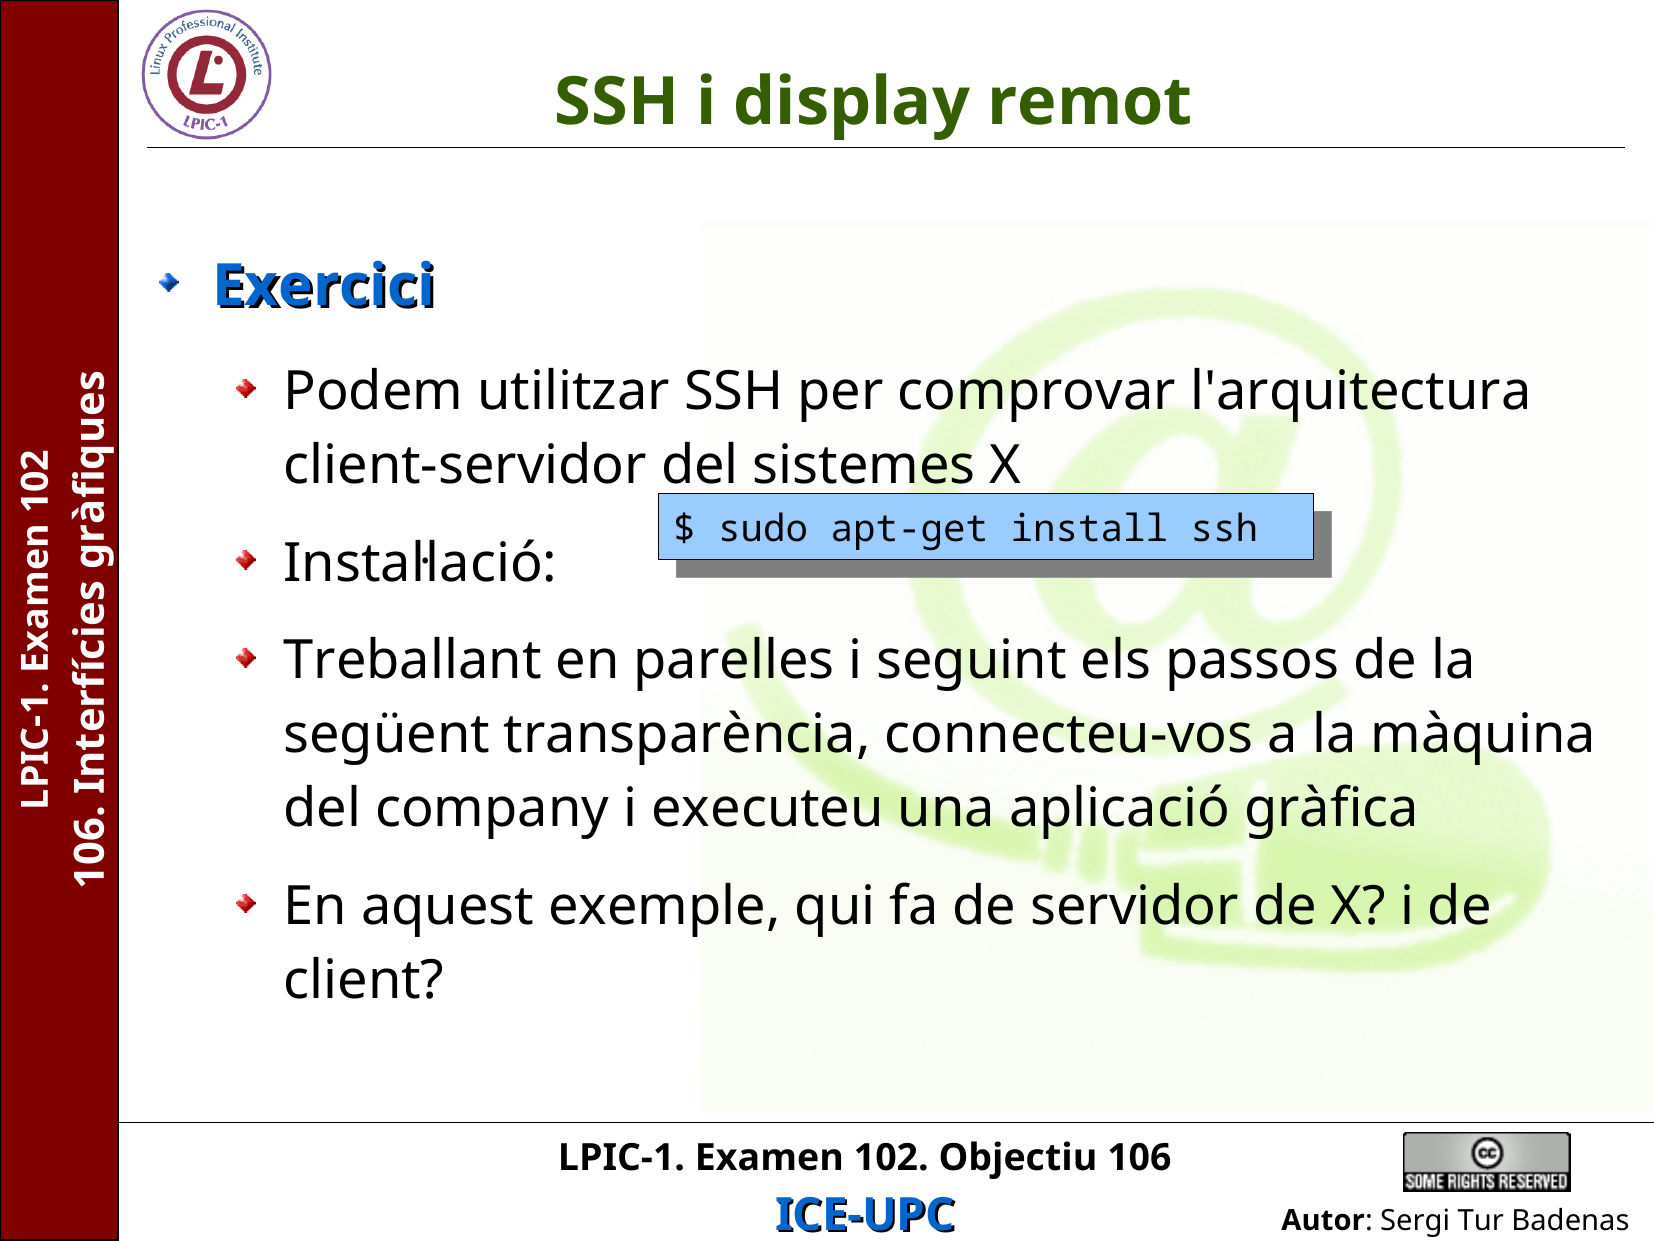

# SSH i display remot
Exercici
Podem utilitzar SSH per comprovar l'arquitectura client-servidor del sistemes X
Instal·lació:
Treballant en parelles i seguint els passos de la següent transparència, connecteu-vos a la màquina del company i executeu una aplicació gràfica
En aquest exemple, qui fa de servidor de X? i de client?
$ sudo apt-get install ssh